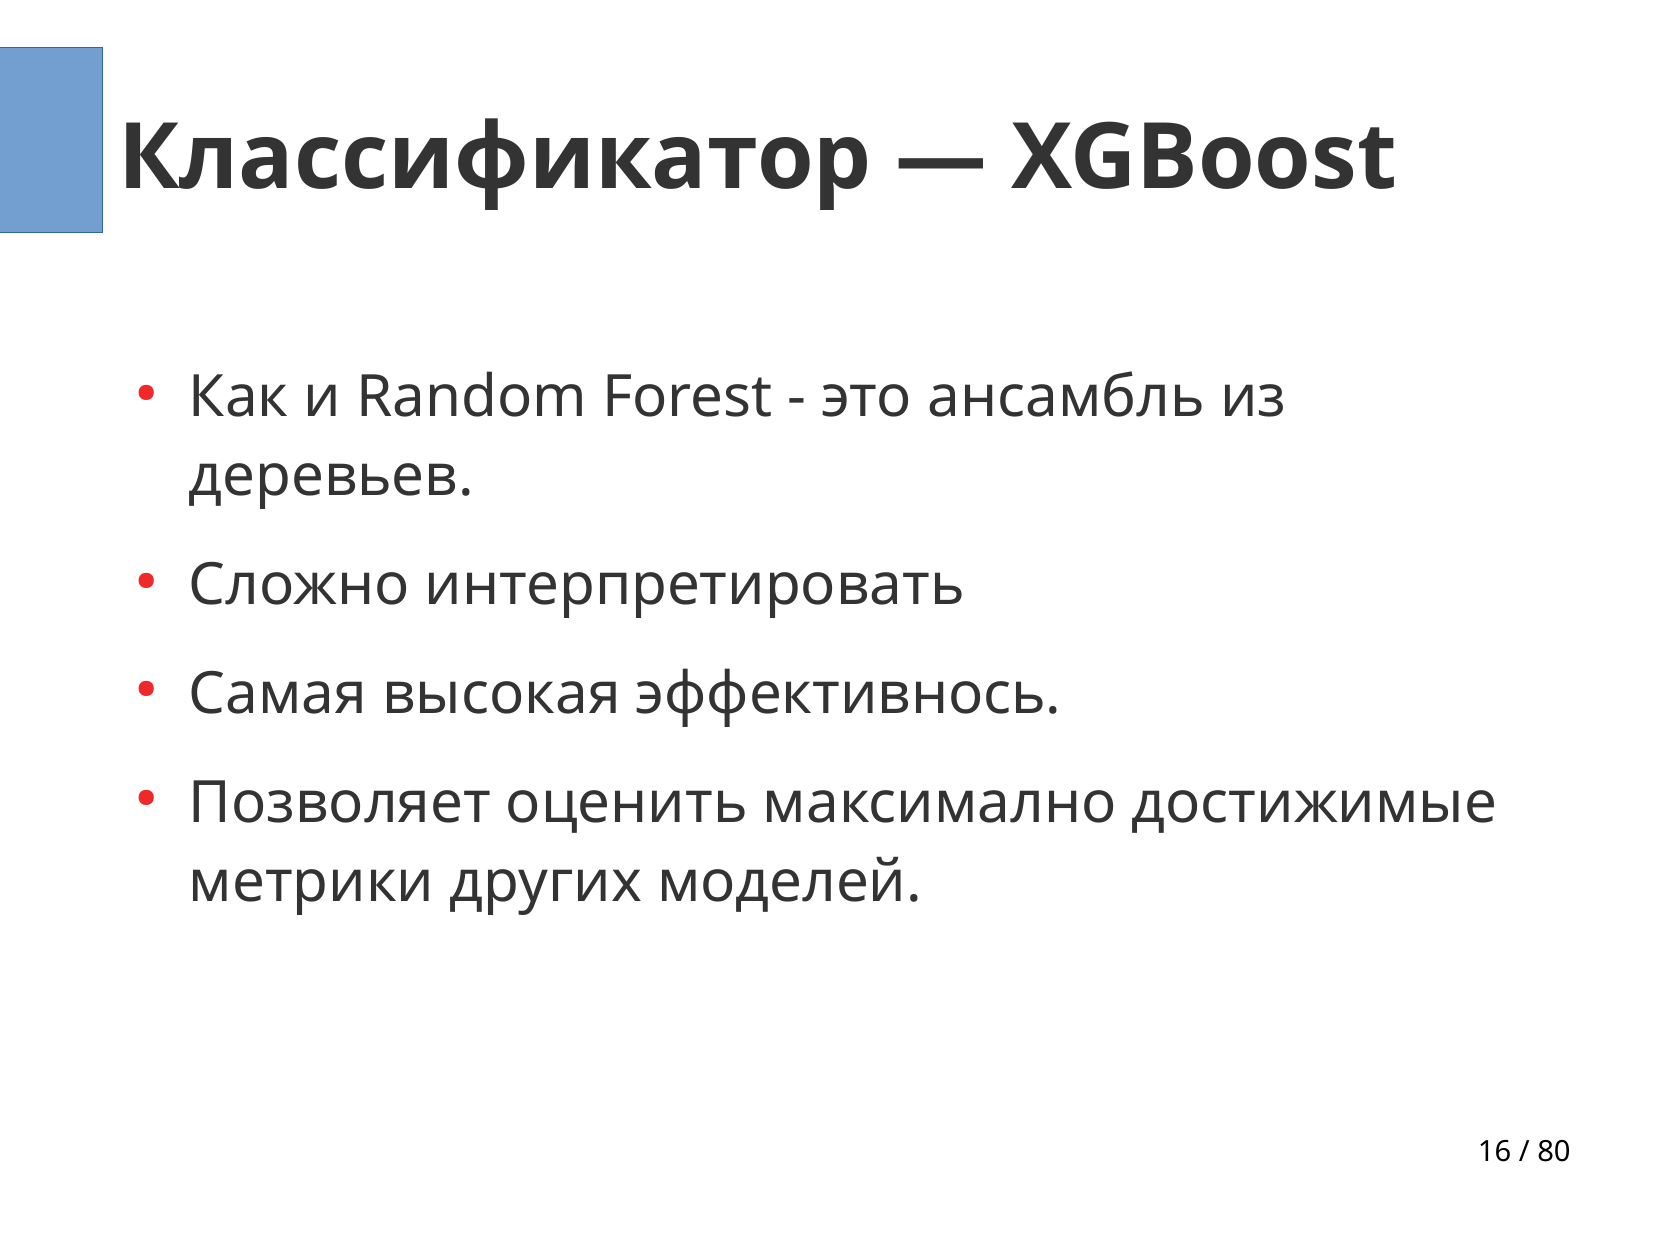

# Классификатор — XGBoost
Как и Random Forest - это ансамбль из деревьев.
Сложно интерпретировать
Самая высокая эффективнось.
Позволяет оценить максимално достижимые метрики других моделей.
16